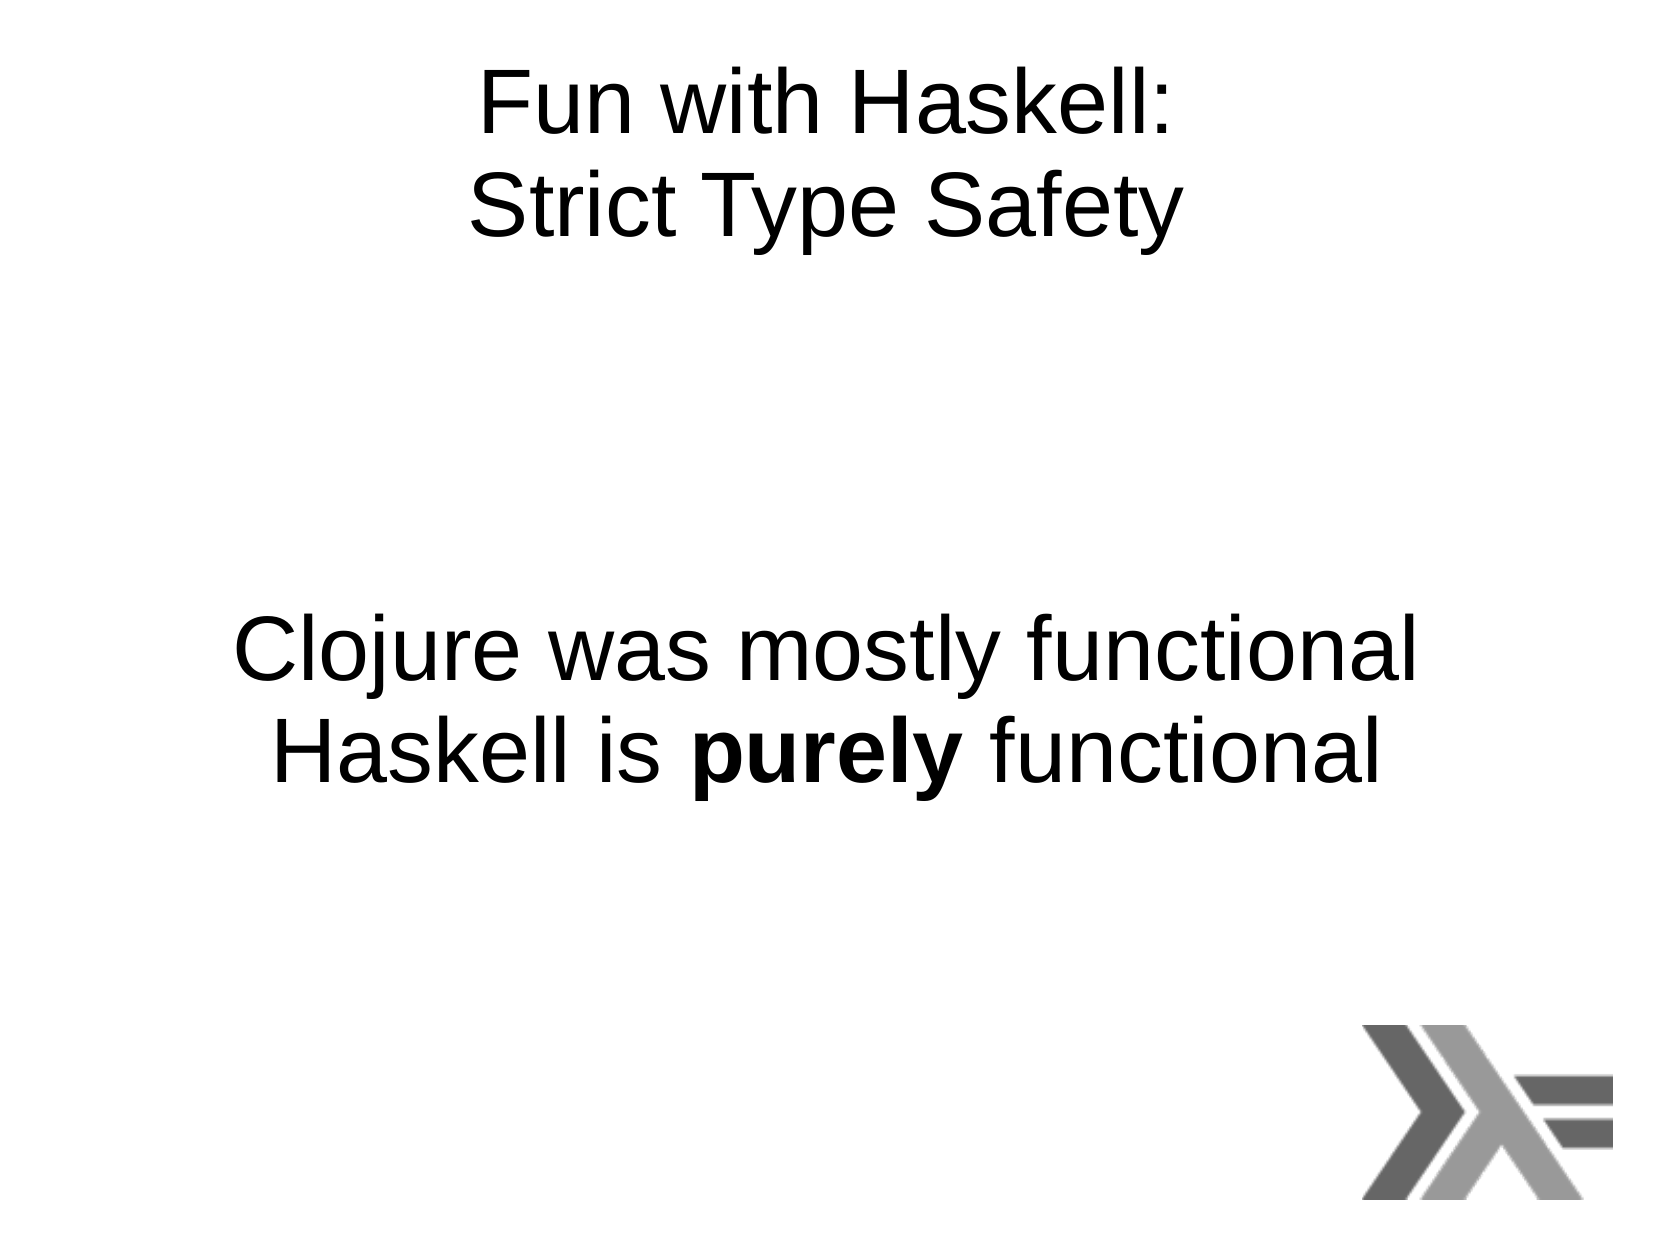

# Fun with Haskell: Strict Type Safety
Clojure was mostly functional
Haskell is purely functional